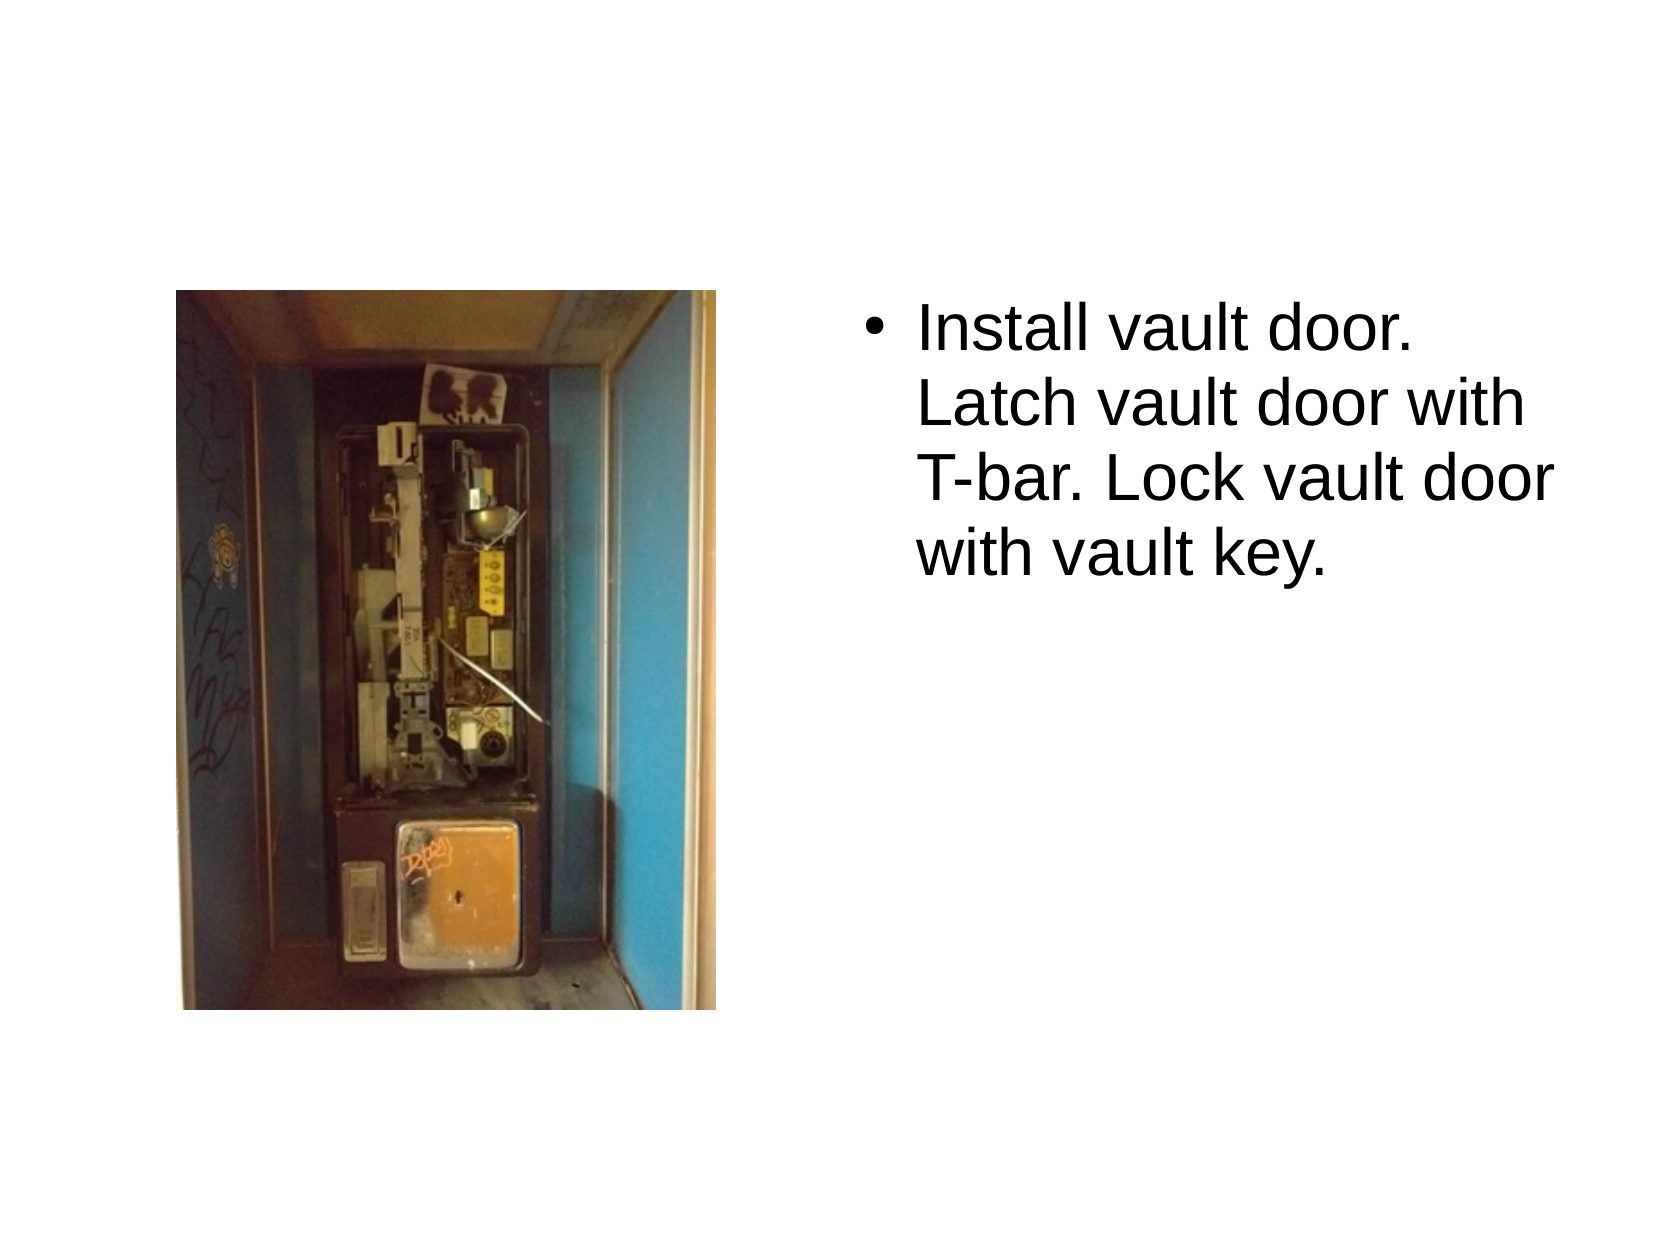

#
Install vault door. Latch vault door with T-bar. Lock vault door with vault key.